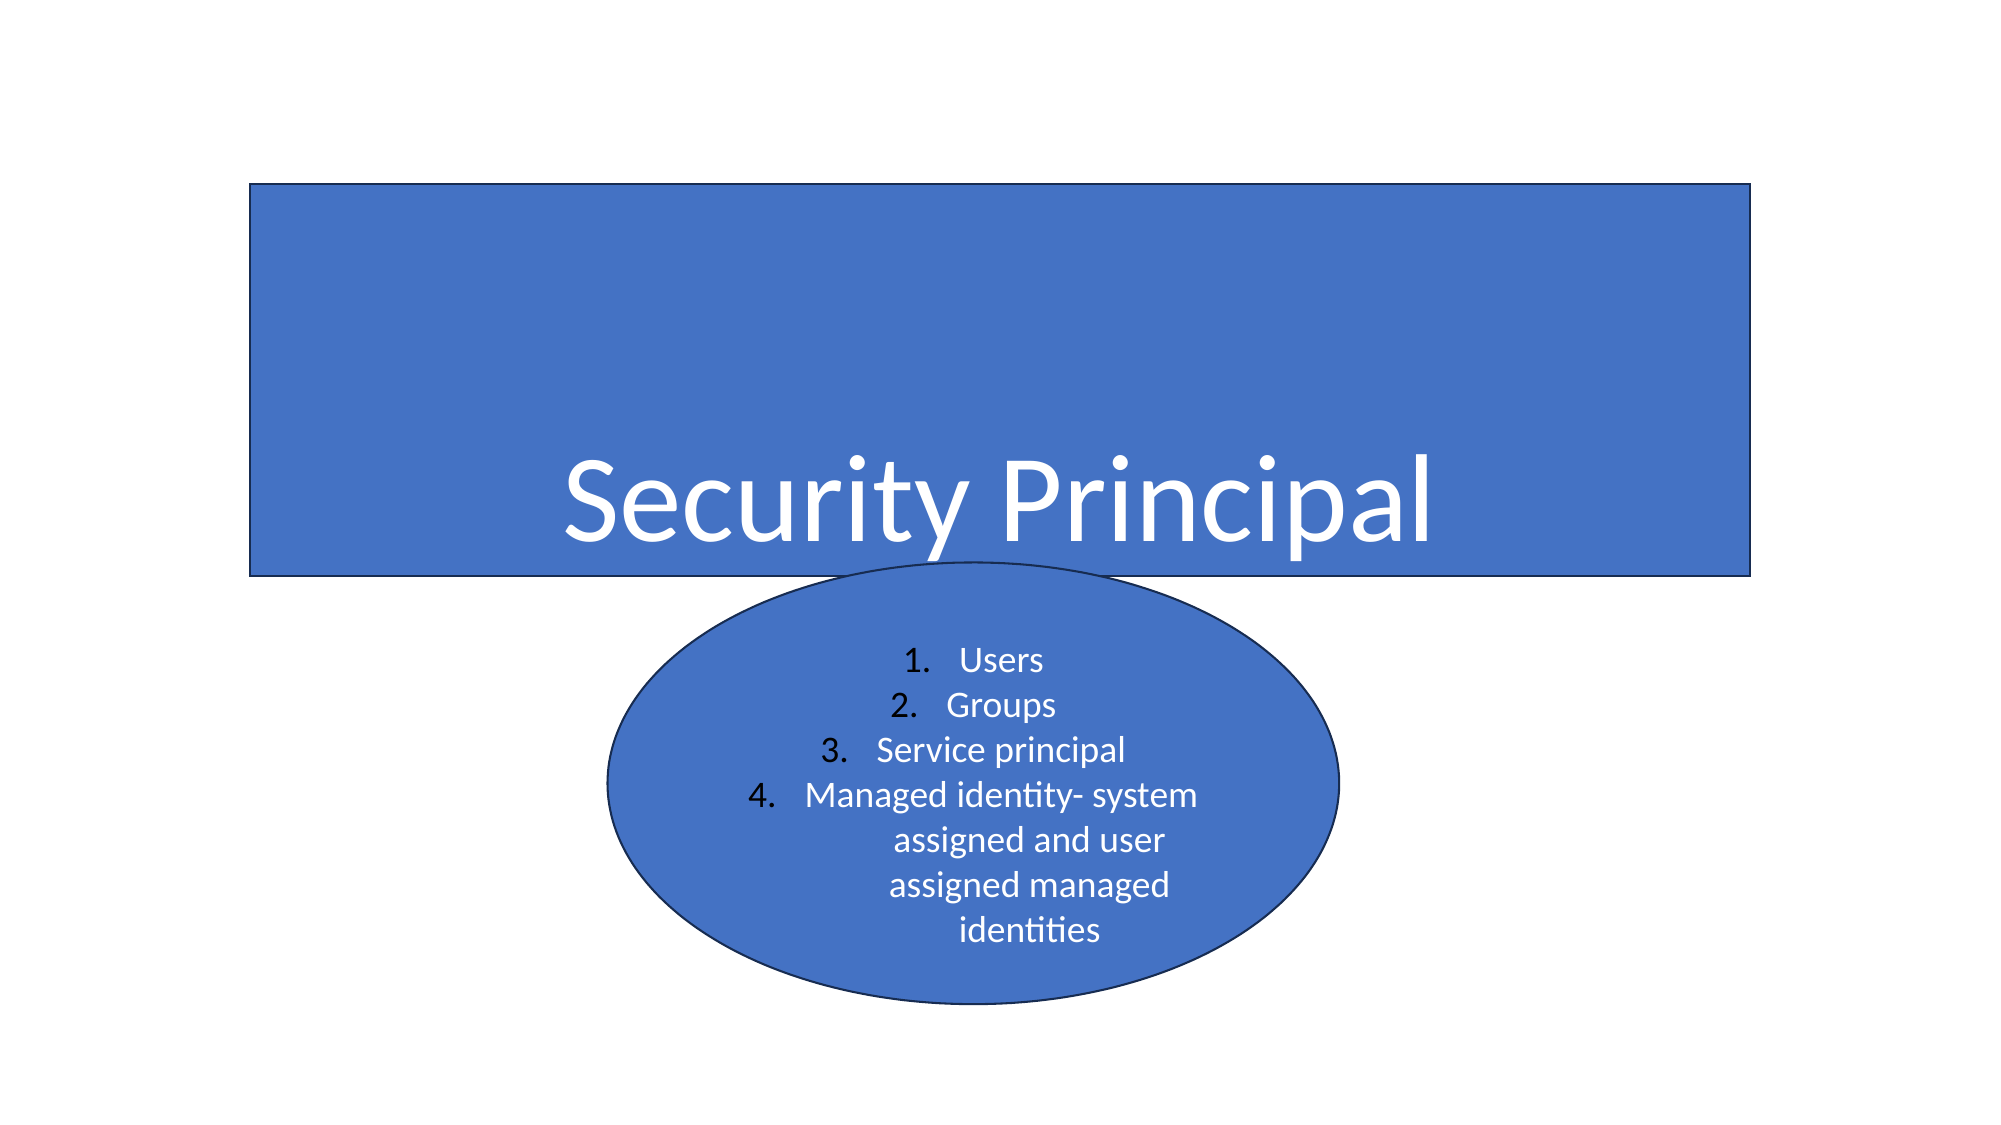

# Security Principal
Users
Groups
Service principal
Managed identity- system assigned and user assigned managed identities